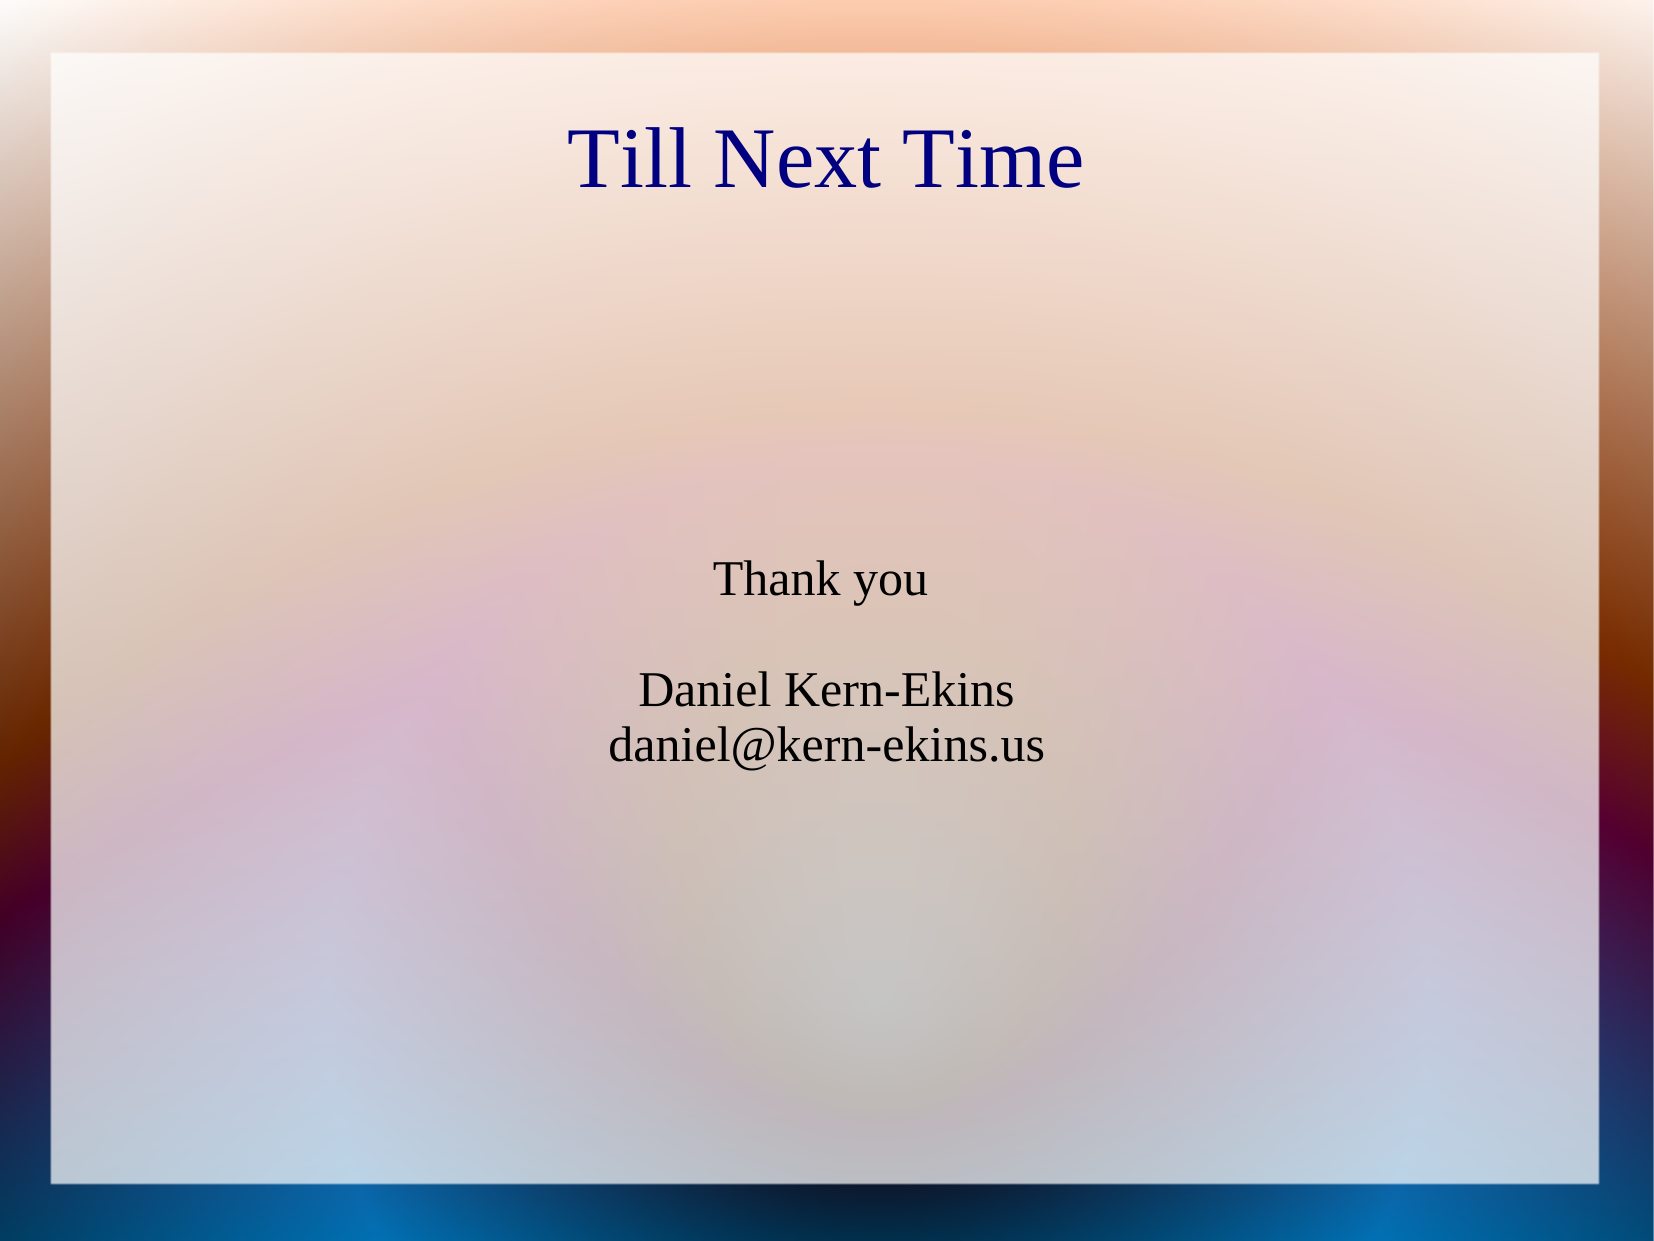

# Till Next Time
Thank you
Daniel Kern-Ekins
daniel@kern-ekins.us